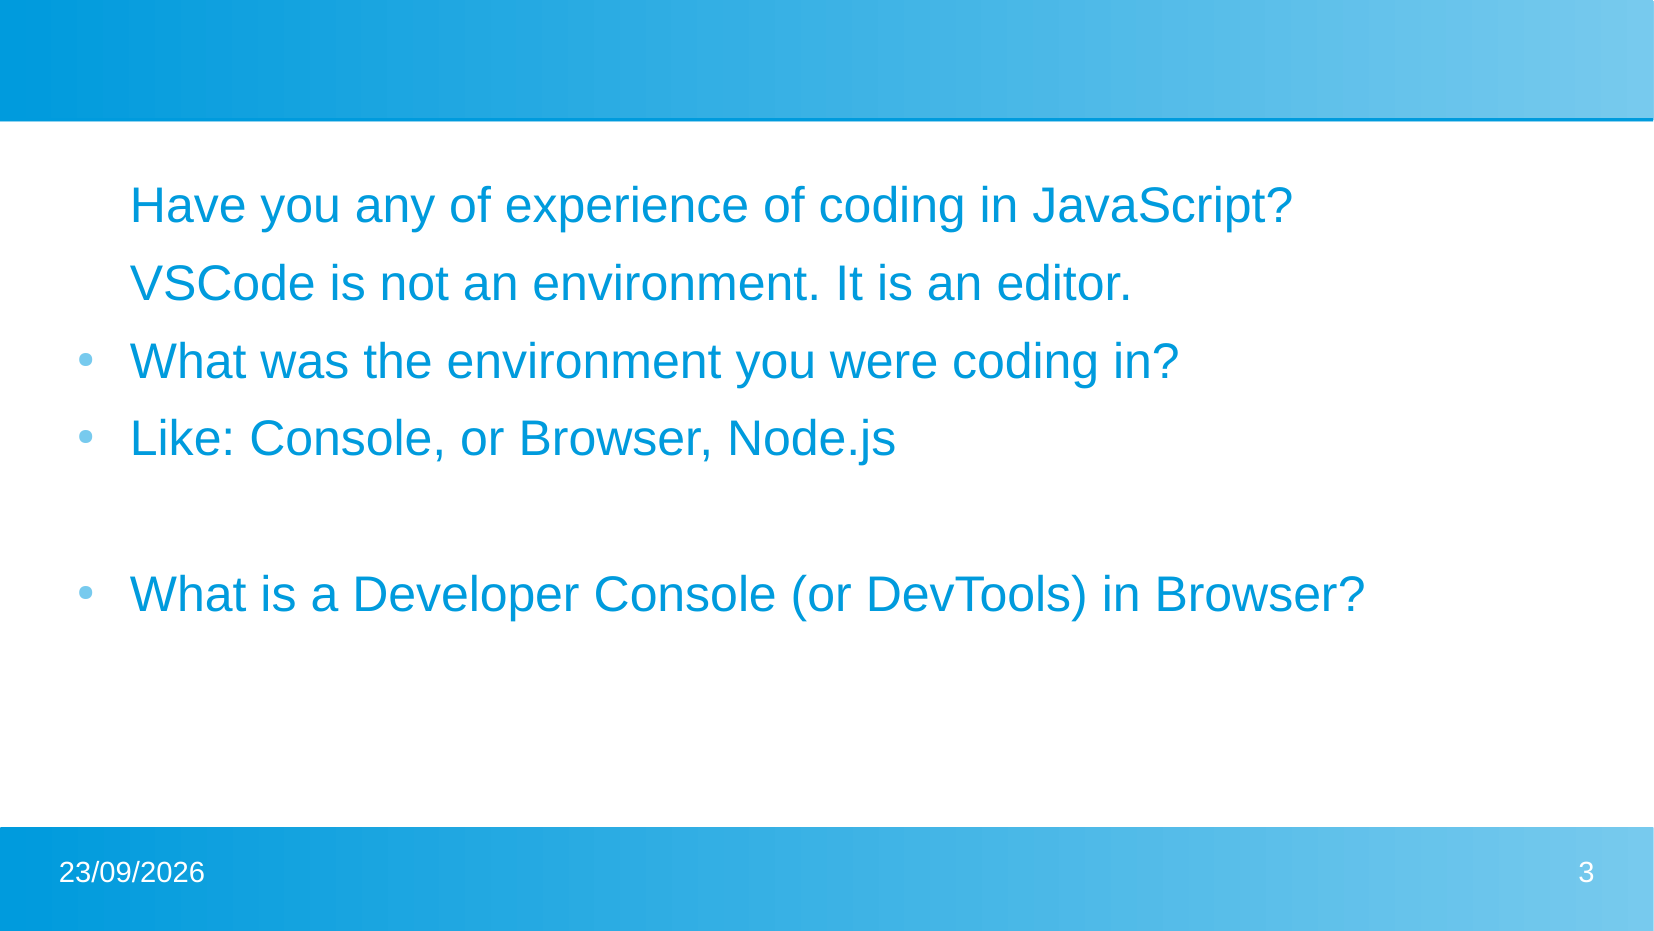

#
Have you any of experience of coding in JavaScript?
VSCode is not an environment. It is an editor.
What was the environment you were coding in?
Like: Console, or Browser, Node.js
What is a Developer Console (or DevTools) in Browser?
3